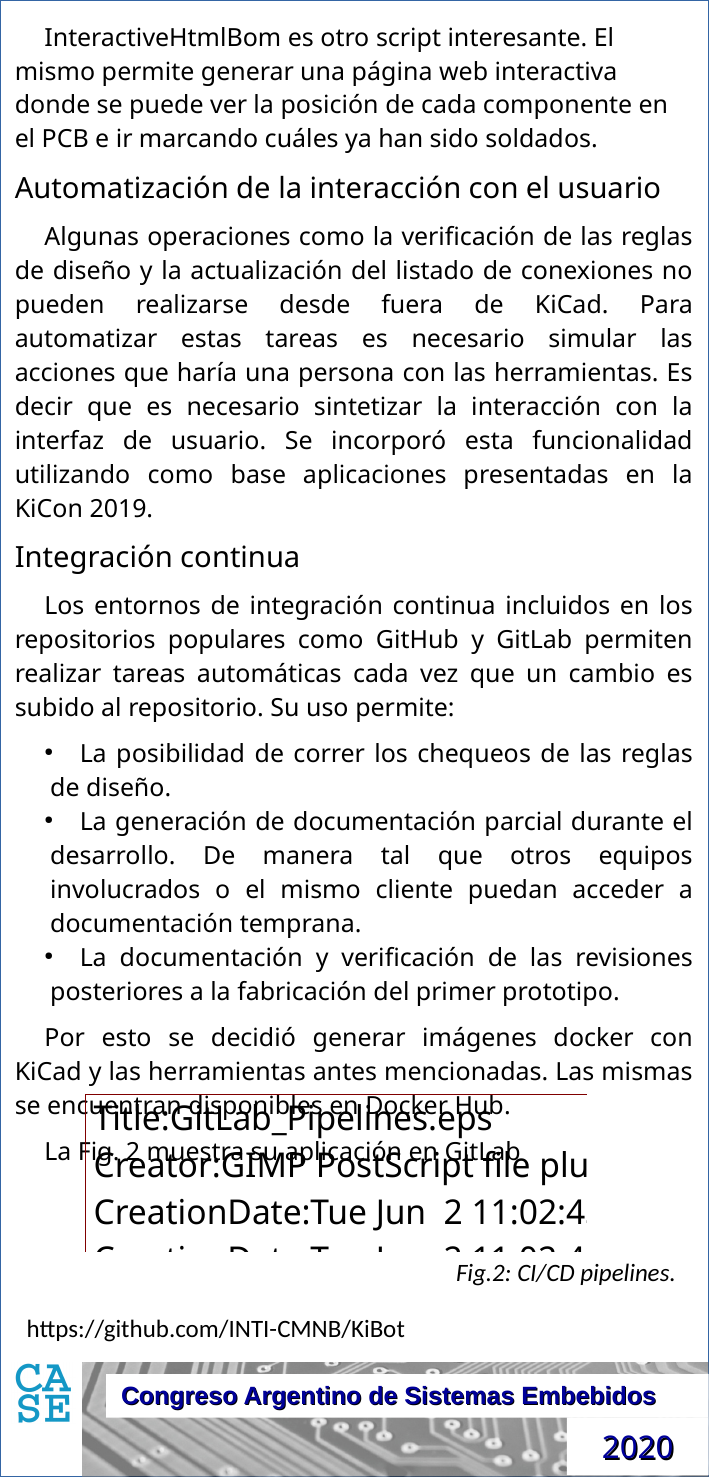

InteractiveHtmlBom es otro script interesante. El mismo permite generar una página web interactiva donde se puede ver la posición de cada componente en el PCB e ir marcando cuáles ya han sido soldados.
Automatización de la interacción con el usuario
Algunas operaciones como la verificación de las reglas de diseño y la actualización del listado de conexiones no pueden realizarse desde fuera de KiCad. Para automatizar estas tareas es necesario simular las acciones que haría una persona con las herramientas. Es decir que es necesario sintetizar la interacción con la interfaz de usuario. Se incorporó esta funcionalidad utilizando como base aplicaciones presentadas en la KiCon 2019.
Integración continua
Los entornos de integración continua incluidos en los repositorios populares como GitHub y GitLab permiten realizar tareas automáticas cada vez que un cambio es subido al repositorio. Su uso permite:
La posibilidad de correr los chequeos de las reglas de diseño.
La generación de documentación parcial durante el desarrollo. De manera tal que otros equipos involucrados o el mismo cliente puedan acceder a documentación temprana.
La documentación y verificación de las revisiones posteriores a la fabricación del primer prototipo.
Por esto se decidió generar imágenes docker con KiCad y las herramientas antes mencionadas. Las mismas se encuentran disponibles en Docker Hub.
La Fig. 2 muestra su aplicación en GitLab
Fig.2: CI/CD pipelines.
https://github.com/INTI-CMNB/KiBot
Congreso Argentino de Sistemas Embebidos
2020